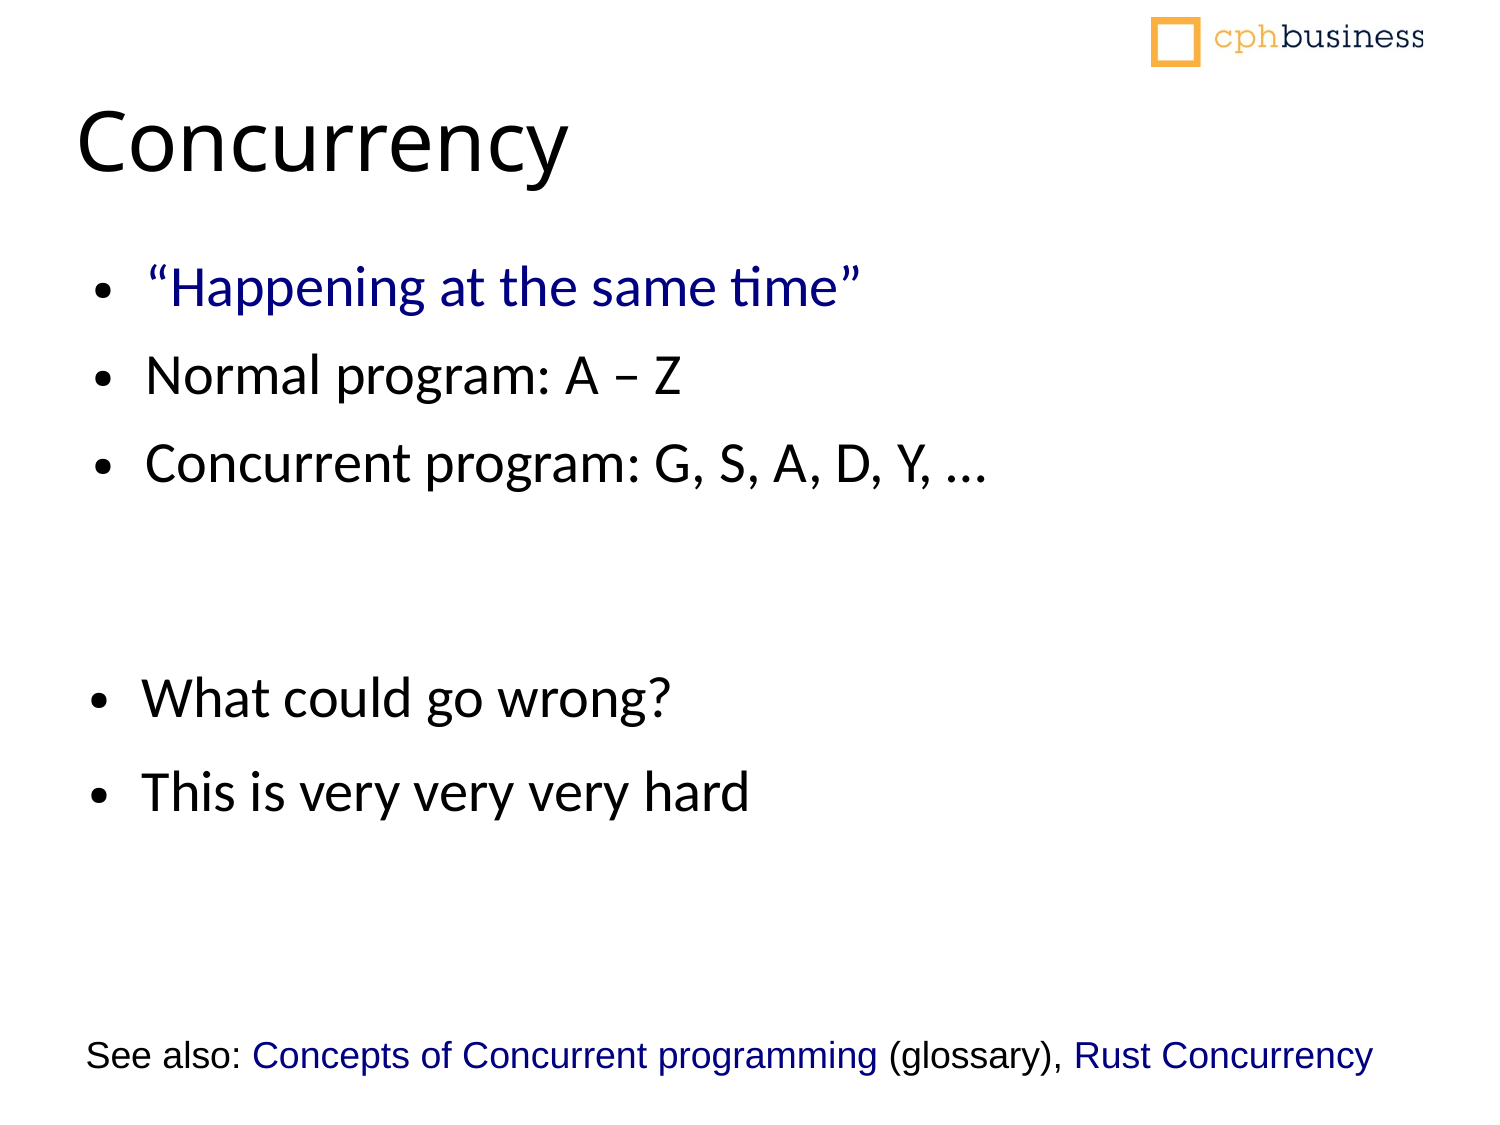

# Concurrency
“Happening at the same time”
Normal program: A – Z
Concurrent program: G, S, A, D, Y, …
What could go wrong?
This is very very very hard
See also: Concepts of Concurrent programming (glossary), Rust Concurrency